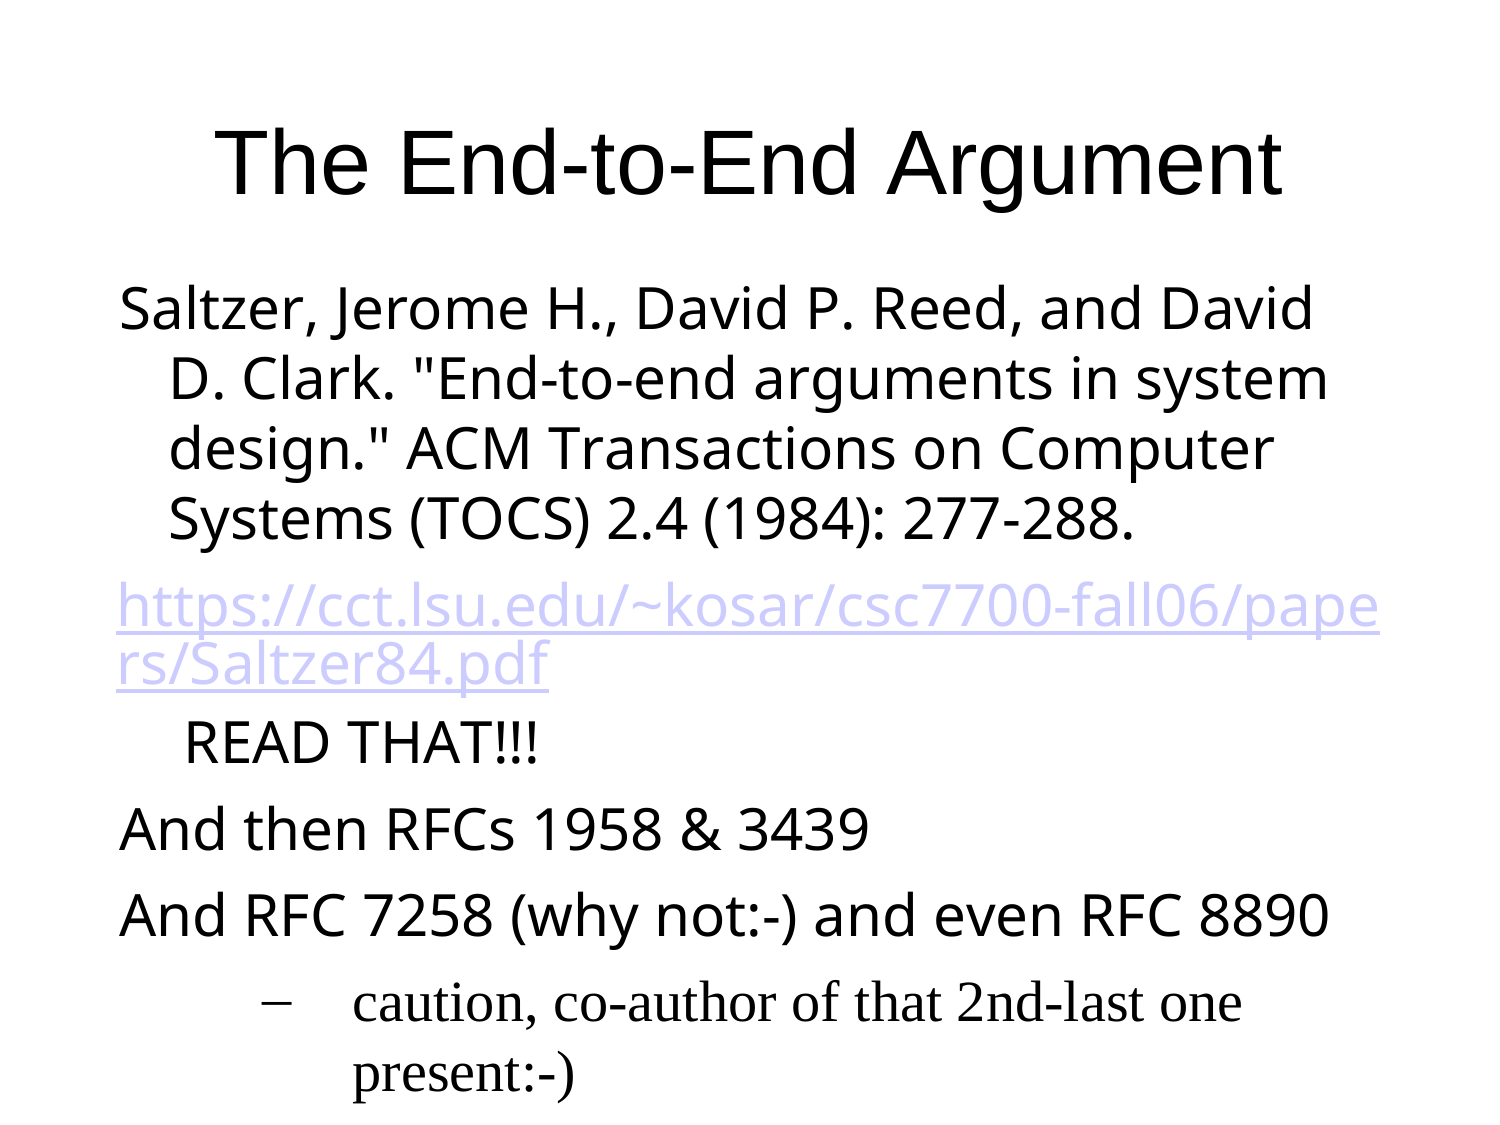

# The End-to-End Argument
Saltzer, Jerome H., David P. Reed, and David D. Clark. "End-to-end arguments in system design." ACM Transactions on Computer Systems (TOCS) 2.4 (1984): 277-288.
https://cct.lsu.edu/~kosar/csc7700-fall06/papers/Saltzer84.pdf READ THAT!!!
And then RFCs 1958 & 3439
And RFC 7258 (why not:-) and even RFC 8890
caution, co-author of that 2nd-last one present:-)